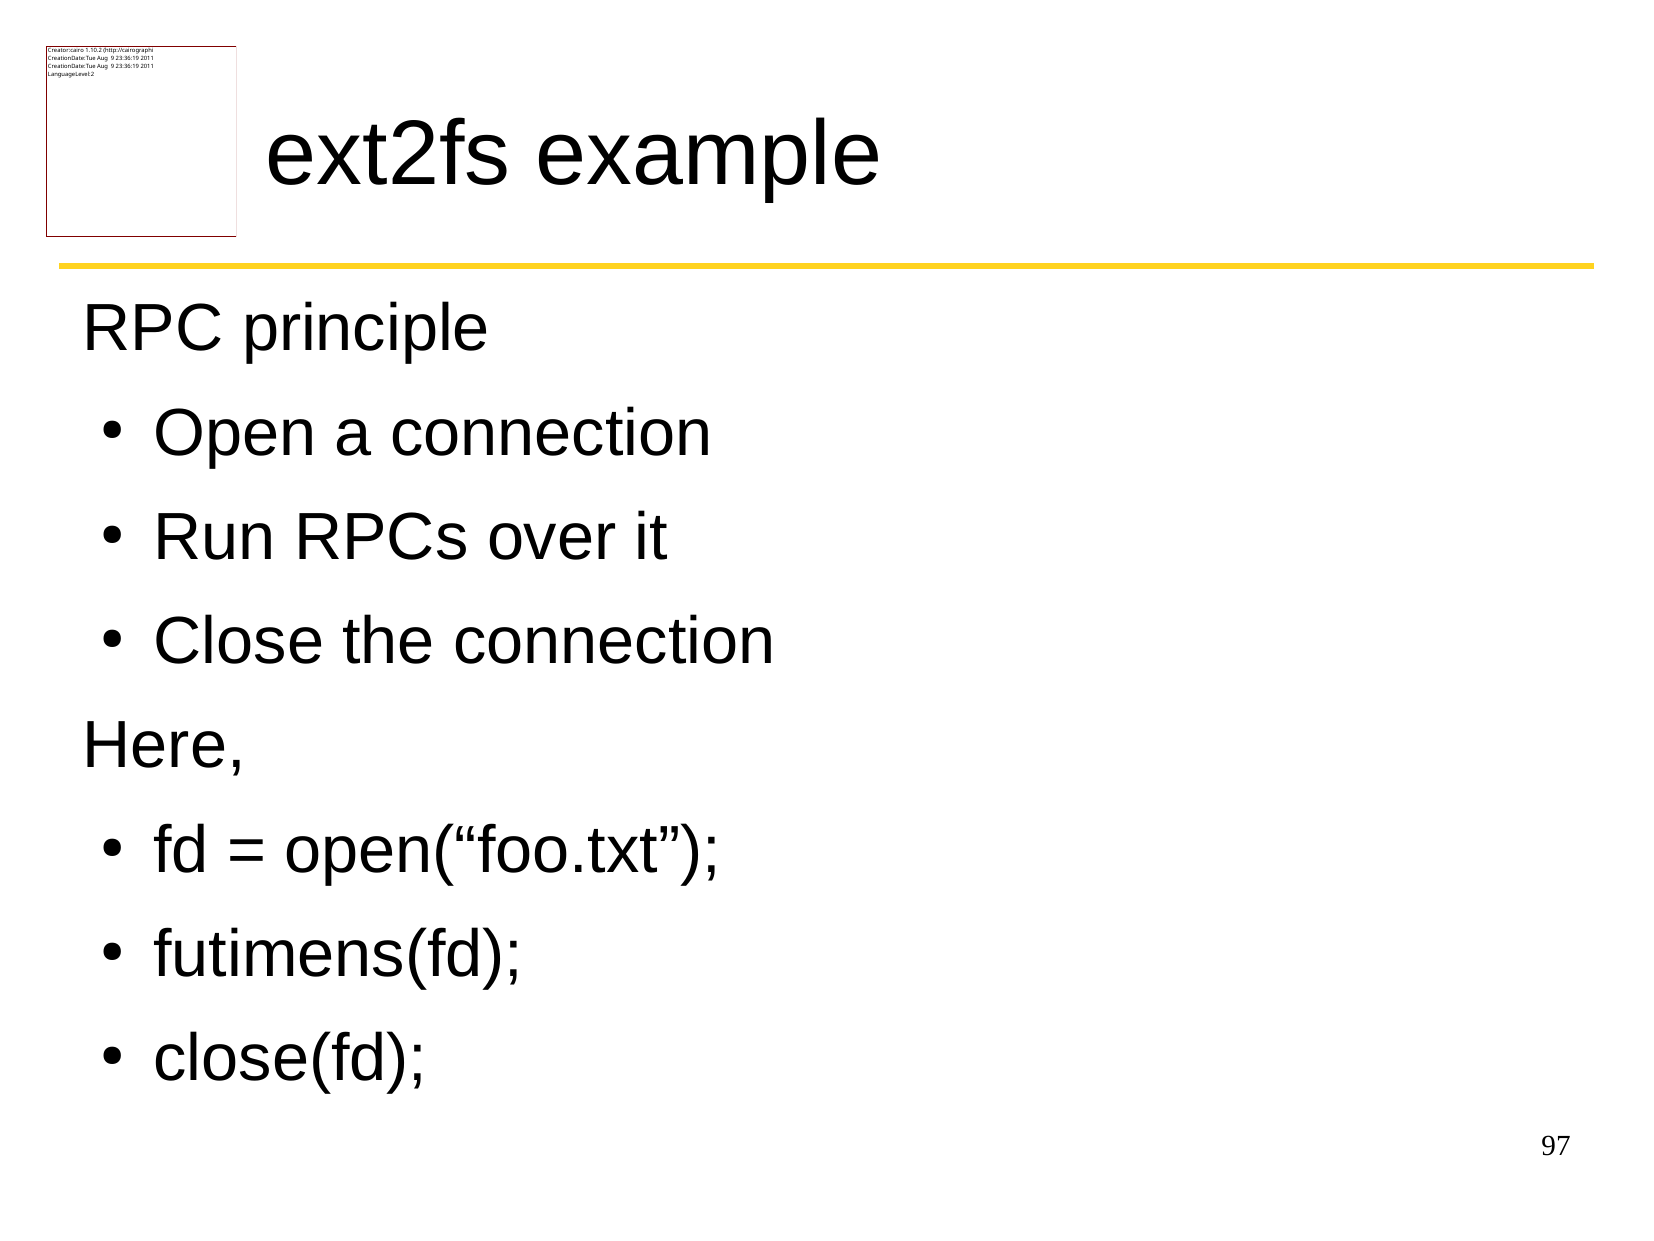

# ext2fs example
RPC principle
Open a connection
Run RPCs over it
Close the connection
Here,
fd = open(“foo.txt”);
futimens(fd);
close(fd);
97